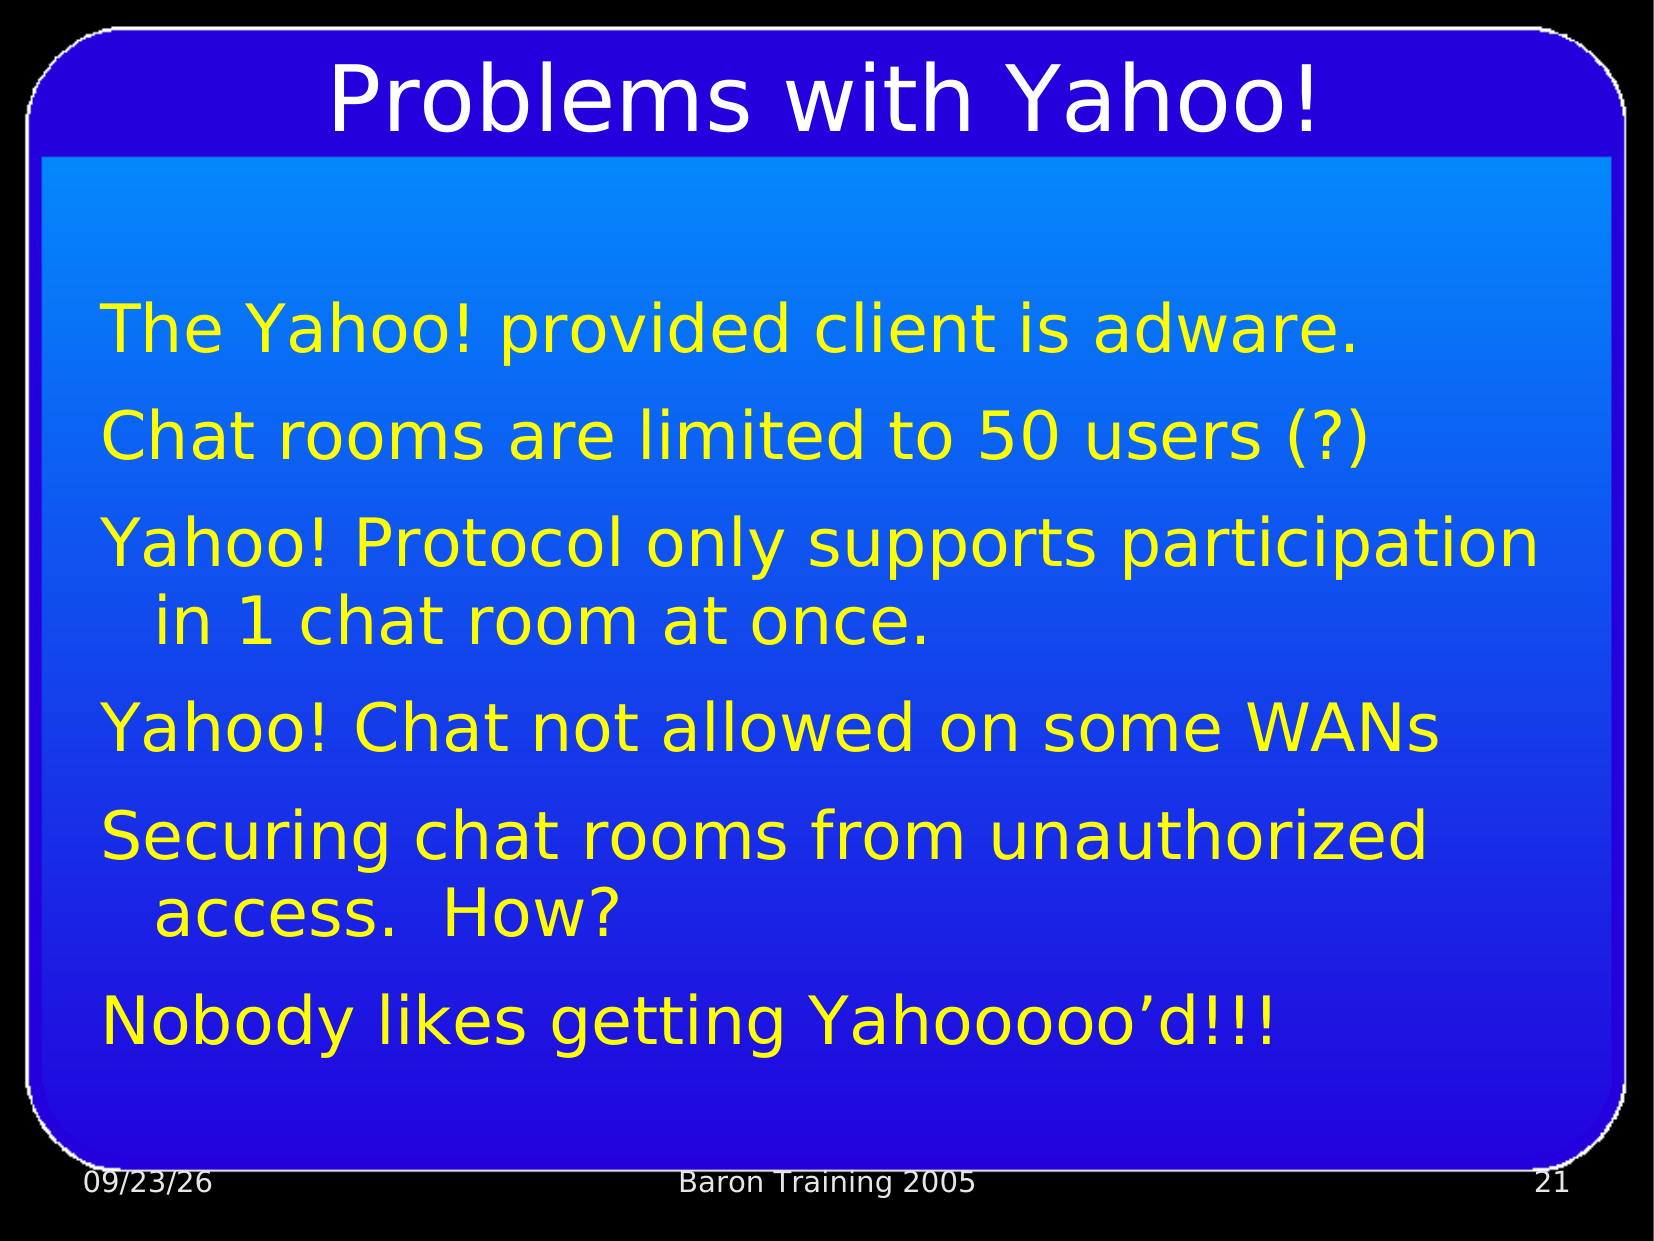

# Problems with Yahoo!
The Yahoo! provided client is adware.
Chat rooms are limited to 50 users (?)
Yahoo! Protocol only supports participation in 1 chat room at once.
Yahoo! Chat not allowed on some WANs
Securing chat rooms from unauthorized access. How?
Nobody likes getting Yahooooo’d!!!
Baron Training 2005
21